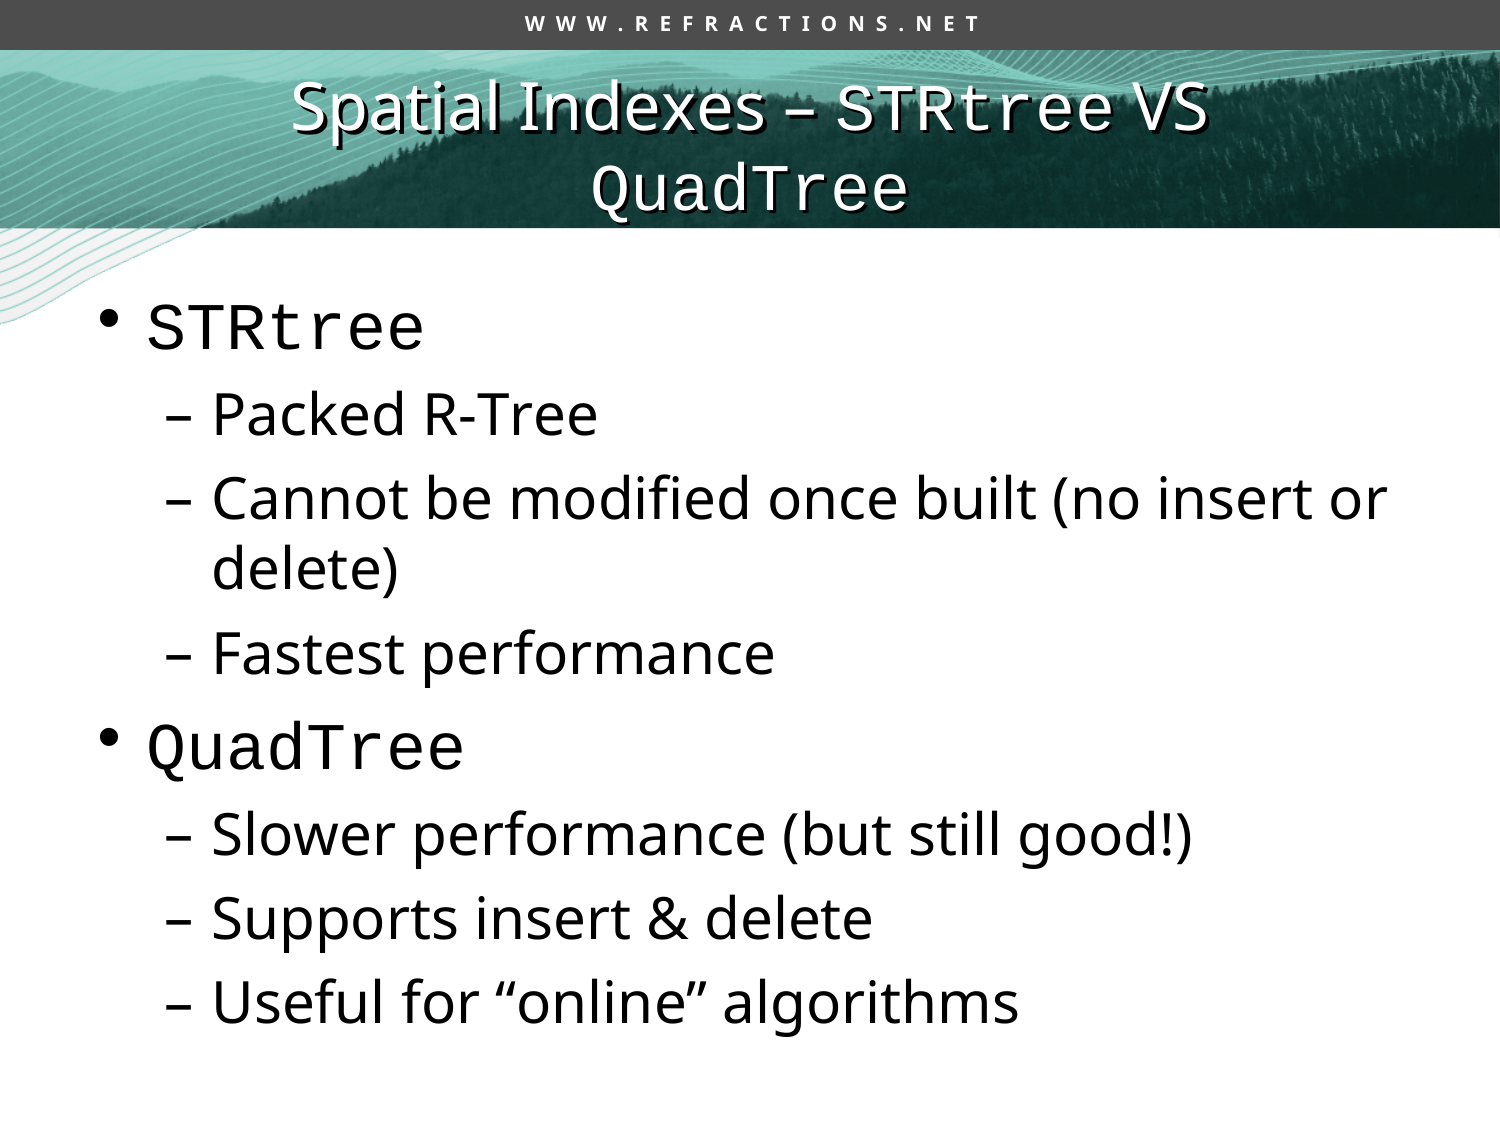

# Spatial Indexes – STRtree VS QuadTree
STRtree
Packed R-Tree
Cannot be modified once built (no insert or delete)
Fastest performance
QuadTree
Slower performance (but still good!)
Supports insert & delete
Useful for “online” algorithms